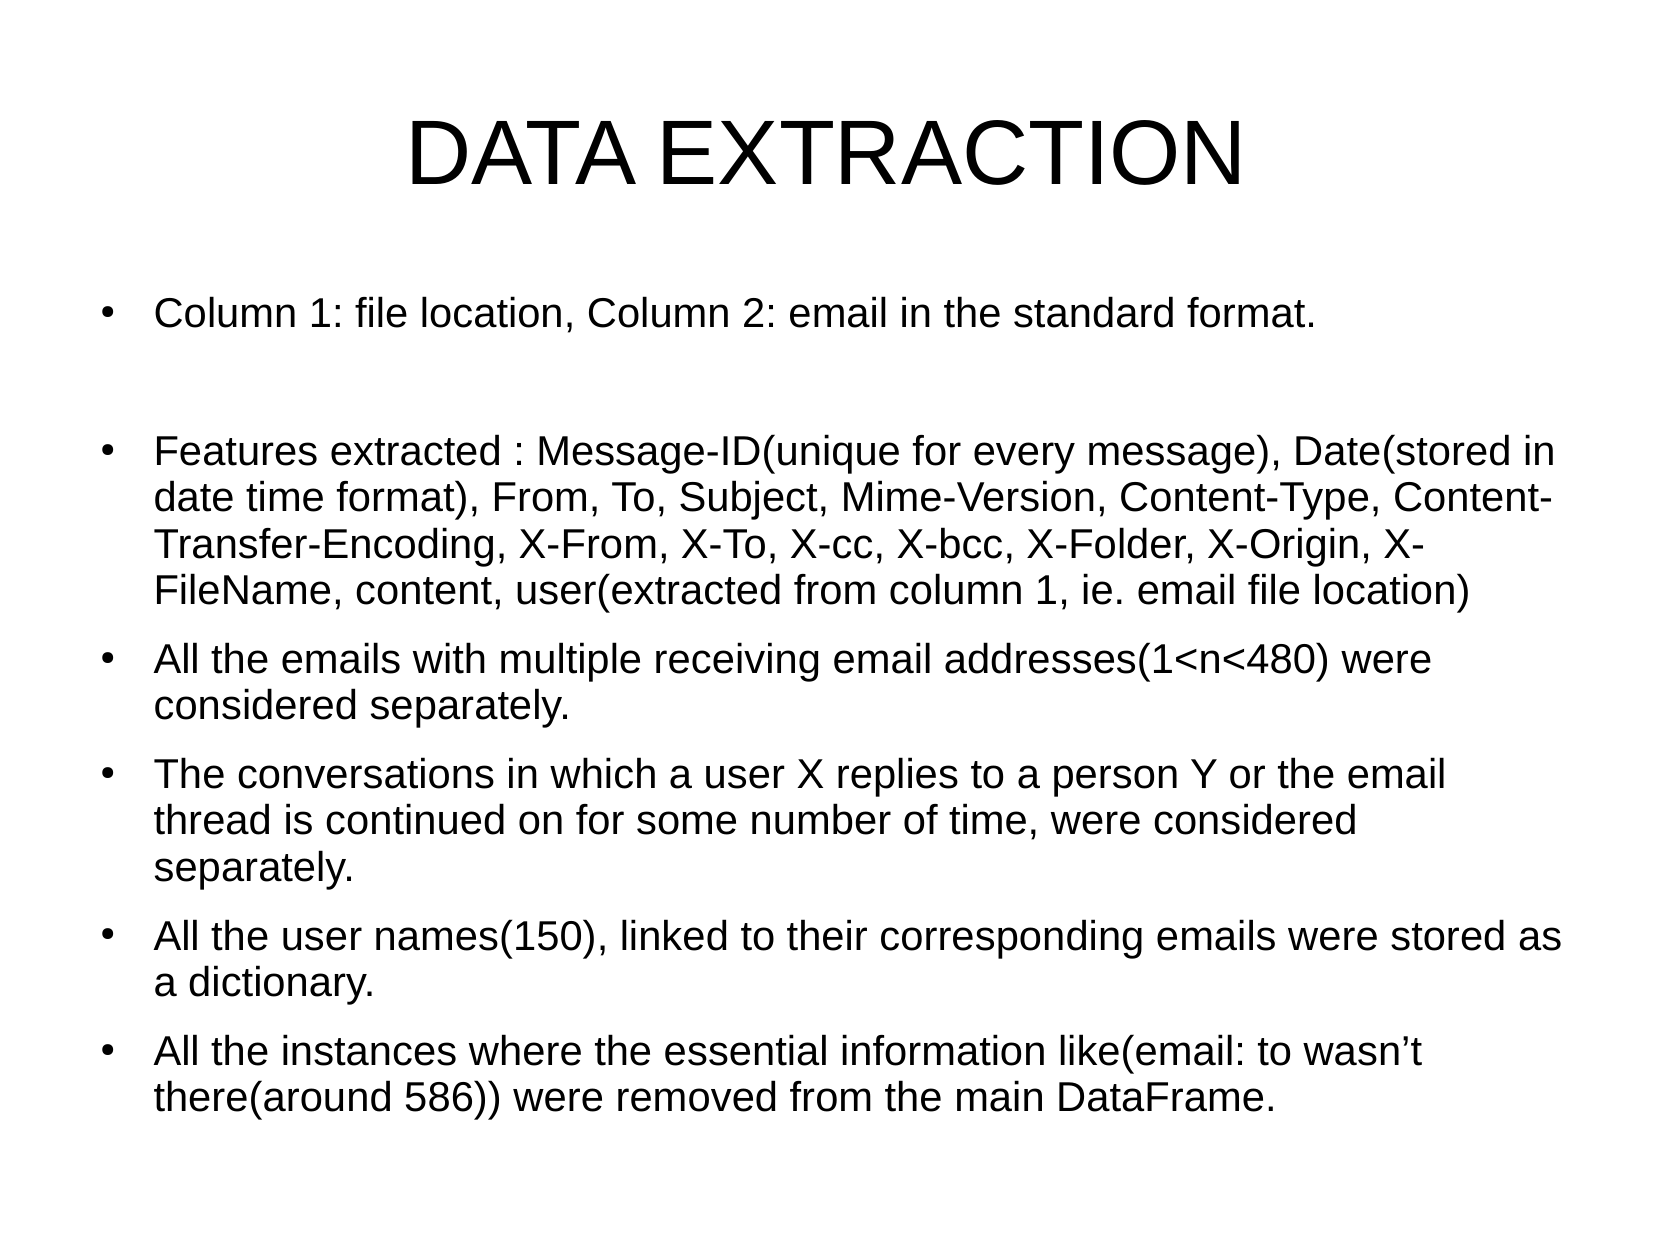

# DATA EXTRACTION
Column 1: file location, Column 2: email in the standard format.
Features extracted : Message-ID(unique for every message), Date(stored in date time format), From, To, Subject, Mime-Version, Content-Type, Content-Transfer-Encoding, X-From, X-To, X-cc, X-bcc, X-Folder, X-Origin, X-FileName, content, user(extracted from column 1, ie. email file location)
All the emails with multiple receiving email addresses(1<n<480) were considered separately.
The conversations in which a user X replies to a person Y or the email thread is continued on for some number of time, were considered separately.
All the user names(150), linked to their corresponding emails were stored as a dictionary.
All the instances where the essential information like(email: to wasn’t there(around 586)) were removed from the main DataFrame.